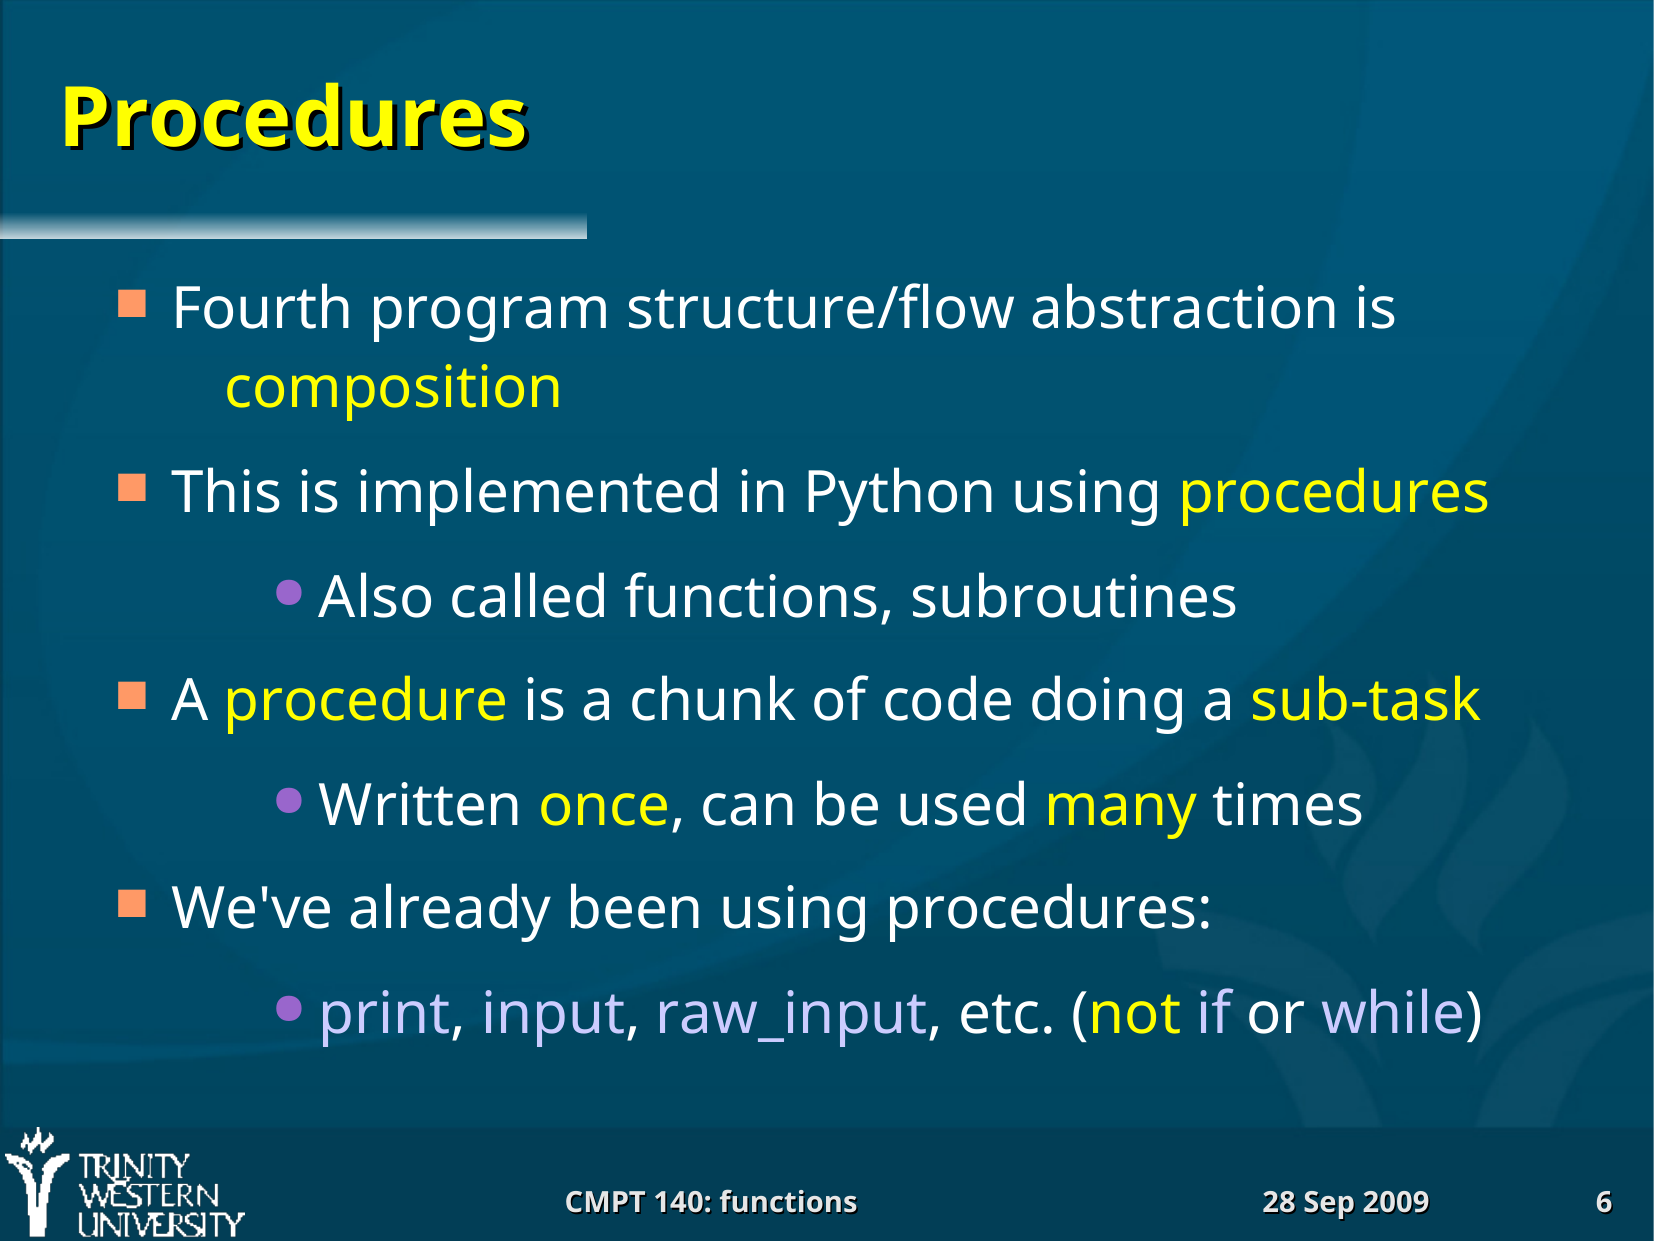

# Procedures
Fourth program structure/flow abstraction is composition
This is implemented in Python using procedures
Also called functions, subroutines
A procedure is a chunk of code doing a sub-task
Written once, can be used many times
We've already been using procedures:
print, input, raw_input, etc. (not if or while)
CMPT 140: functions
28 Sep 2009
6